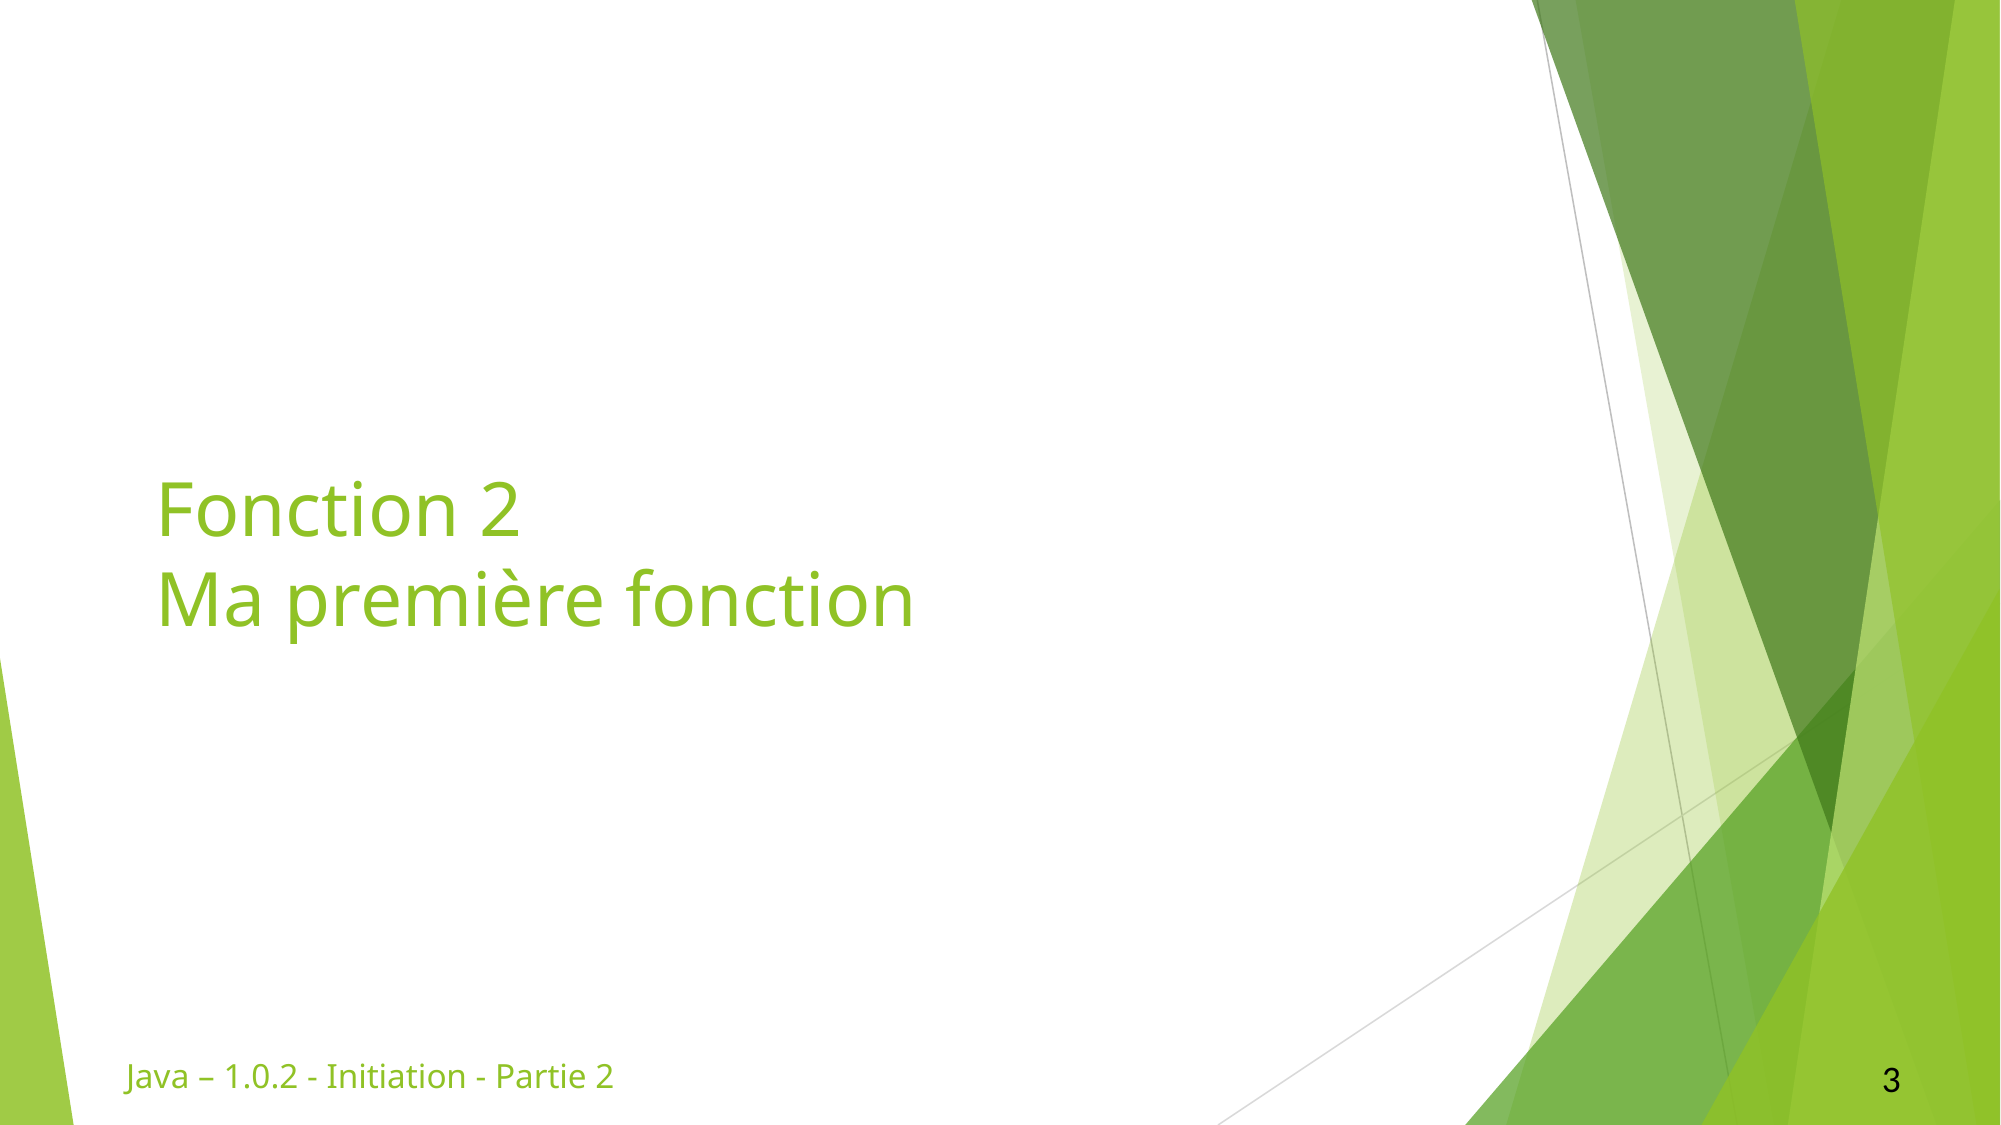

# Fonction 2 Ma première fonction
Java – 1.0.2 - Initiation - Partie 2